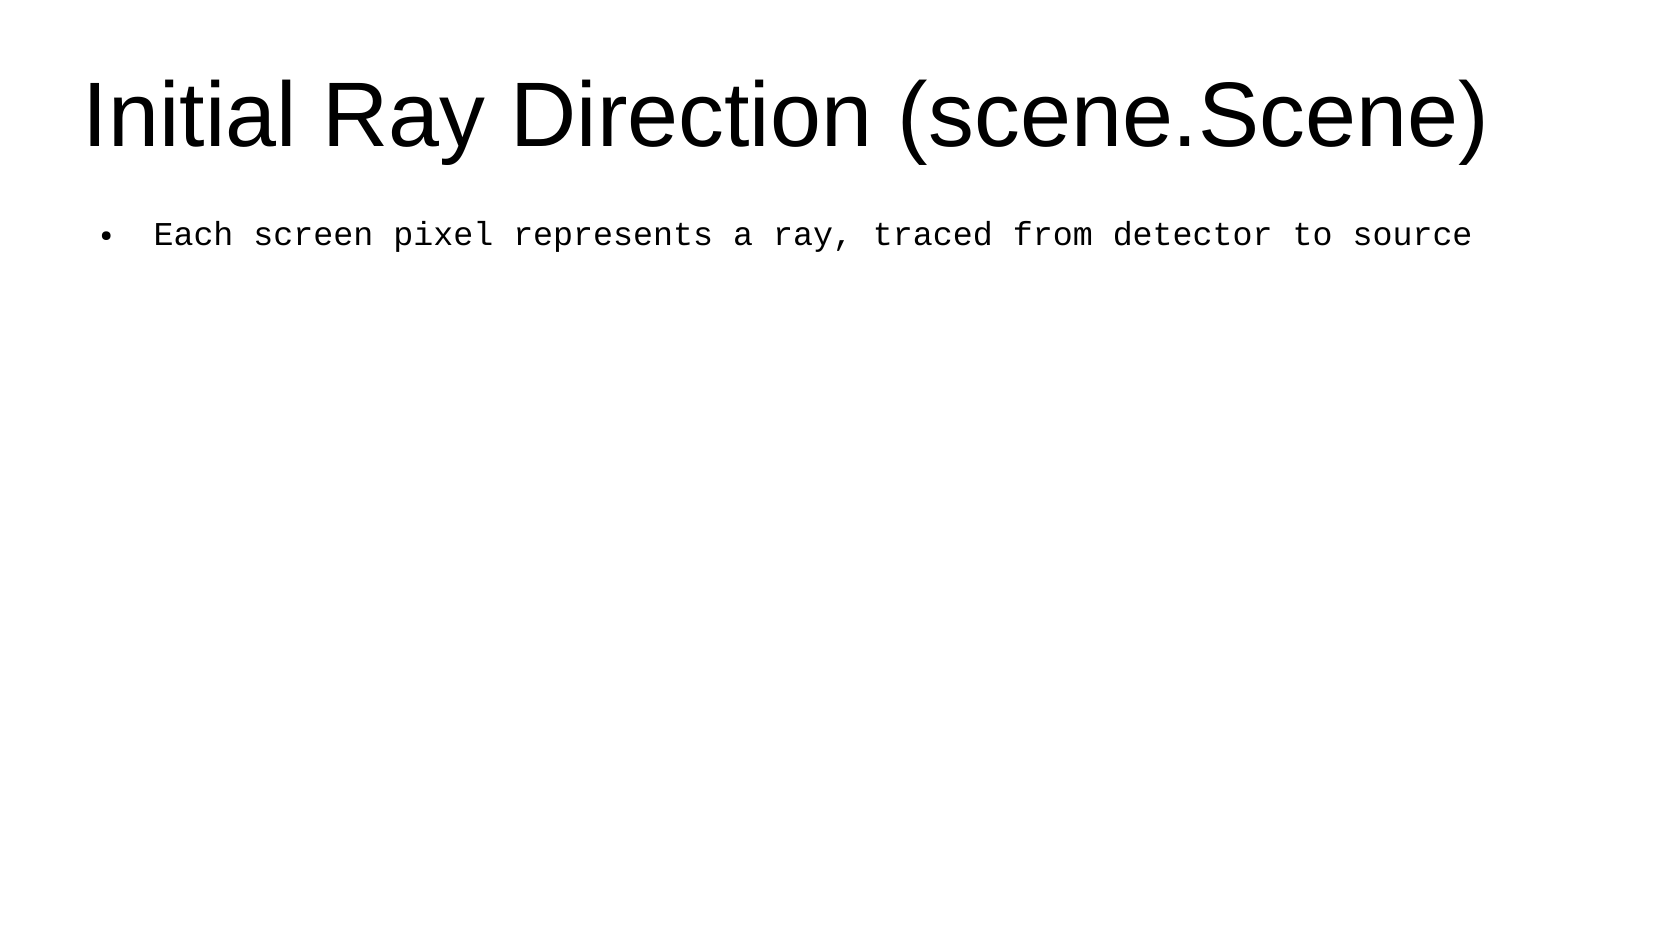

# Initial Ray Direction (scene.Scene)
Each screen pixel represents a ray, traced from detector to source